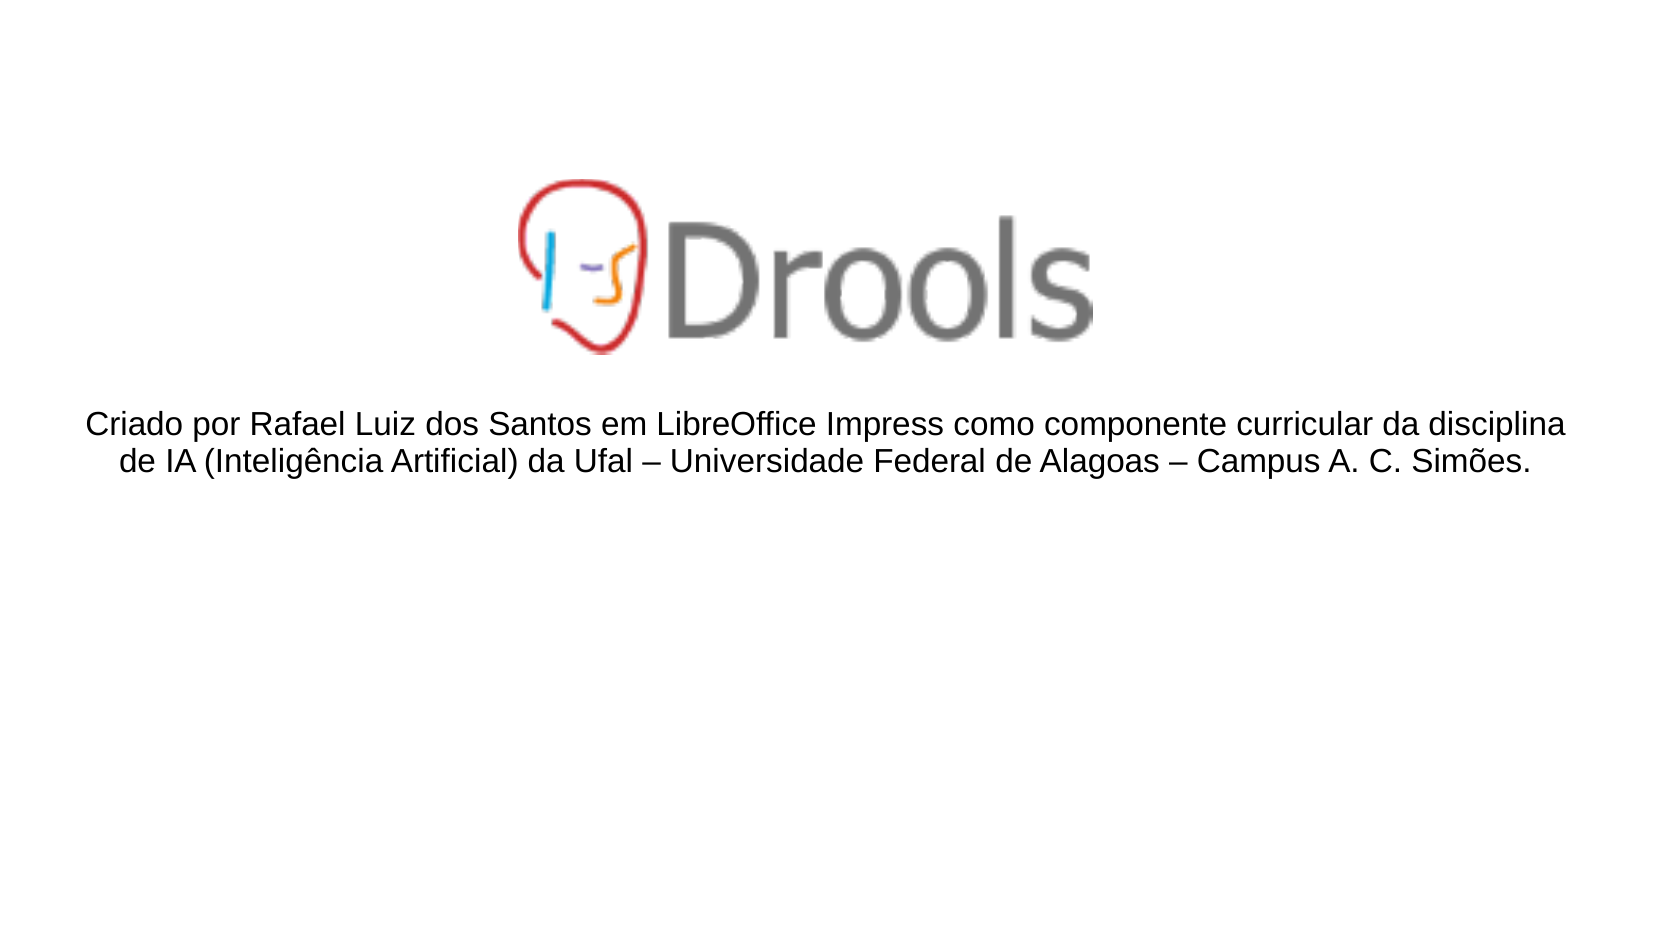

# Criado por Rafael Luiz dos Santos em LibreOffice Impress como componente curricular da disciplina de IA (Inteligência Artificial) da Ufal – Universidade Federal de Alagoas – Campus A. C. Simões.